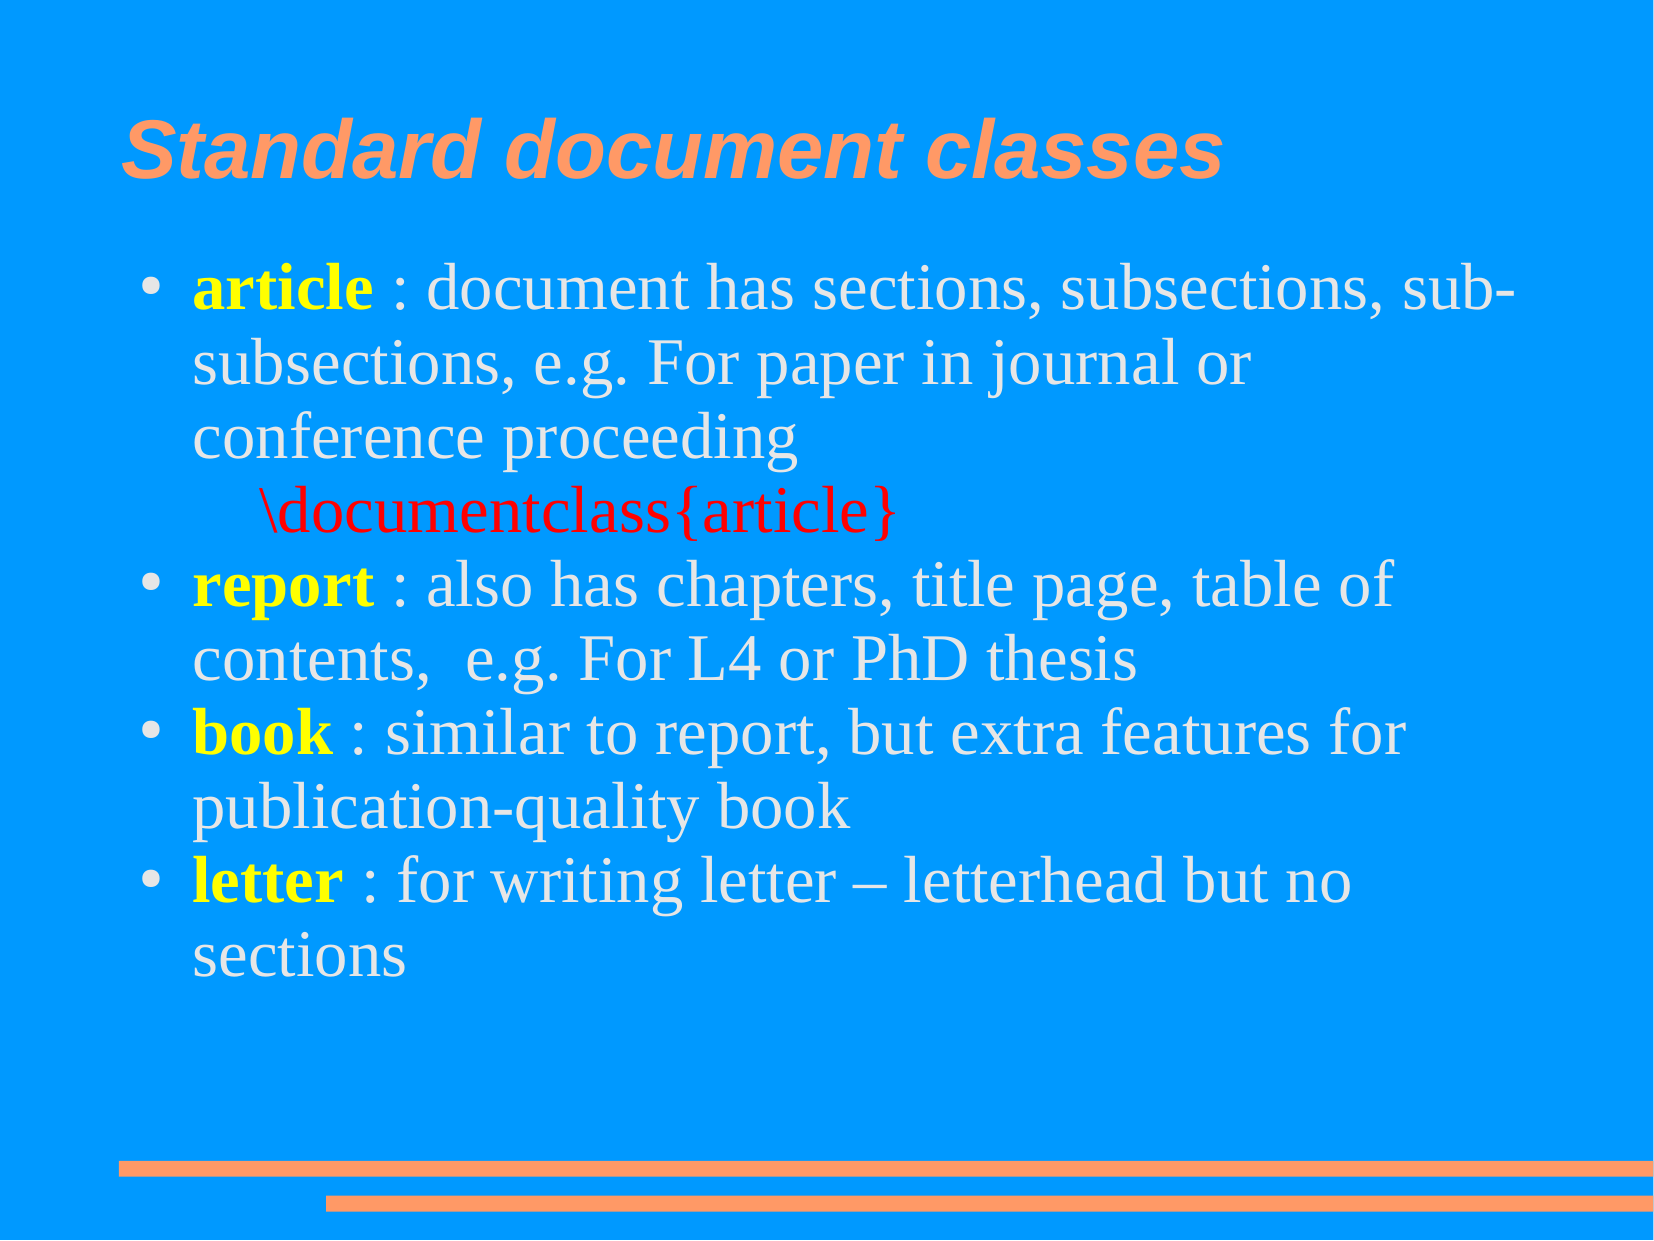

# Standard document classes
article : document has sections, subsections, sub-subsections, e.g. For paper in journal or conference proceeding \documentclass{article}
report : also has chapters, title page, table of contents, e.g. For L4 or PhD thesis
book : similar to report, but extra features for publication-quality book
letter : for writing letter – letterhead but no sections